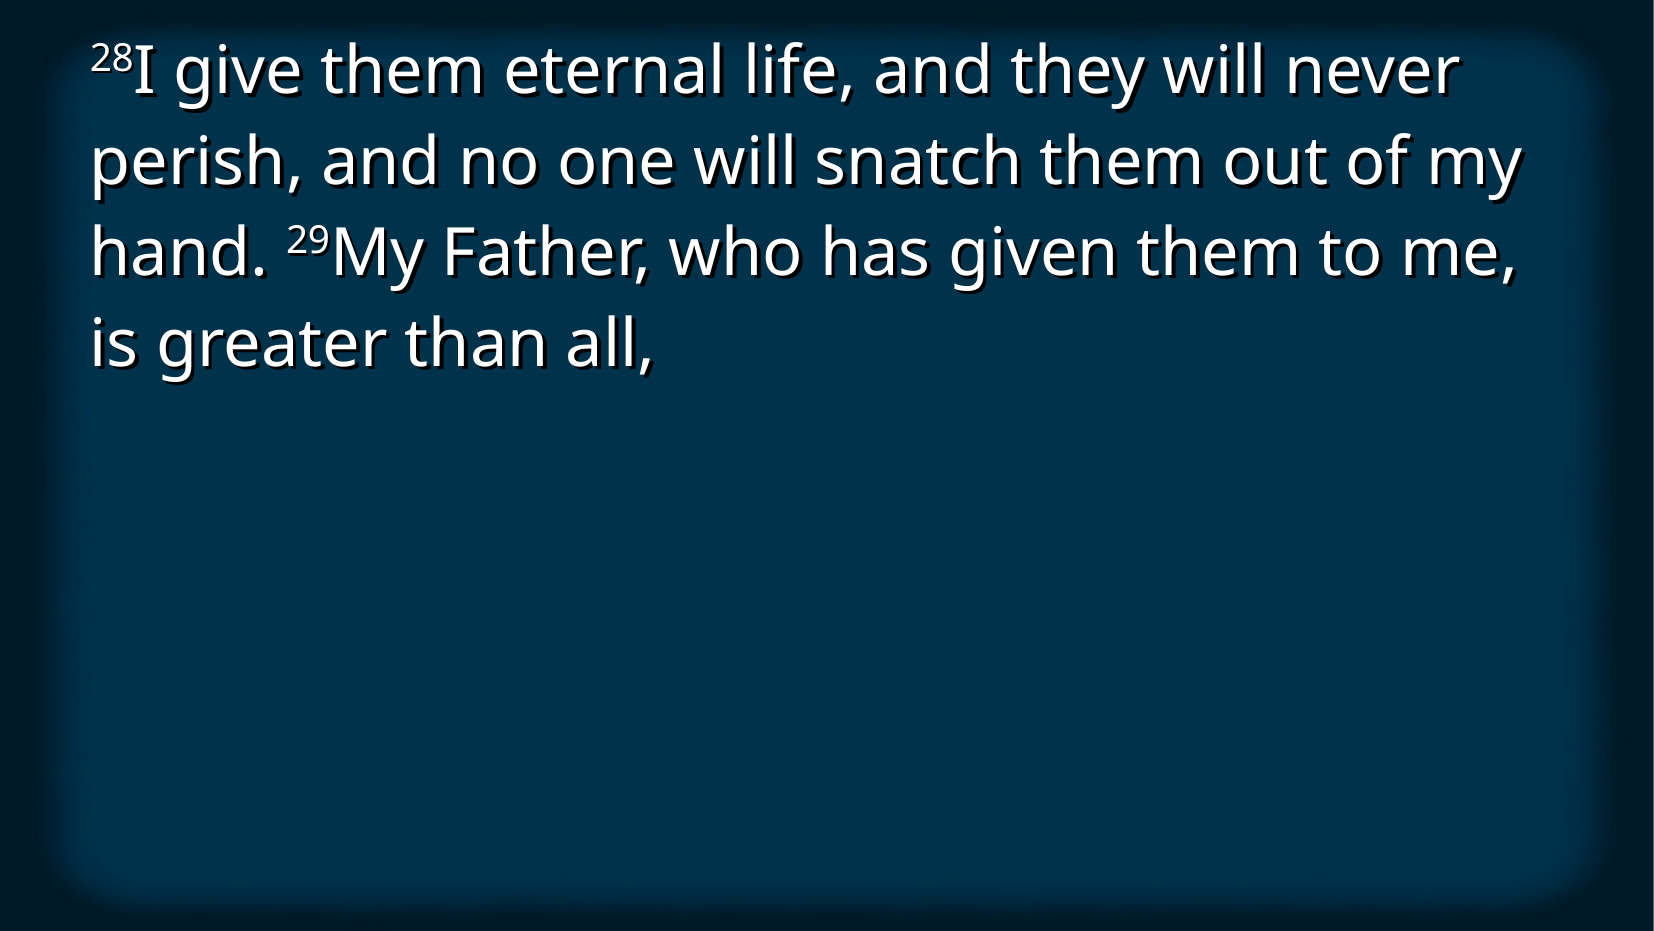

28I give them eternal life, and they will never perish, and no one will snatch them out of my hand. 29My Father, who has given them to me, is greater than all,